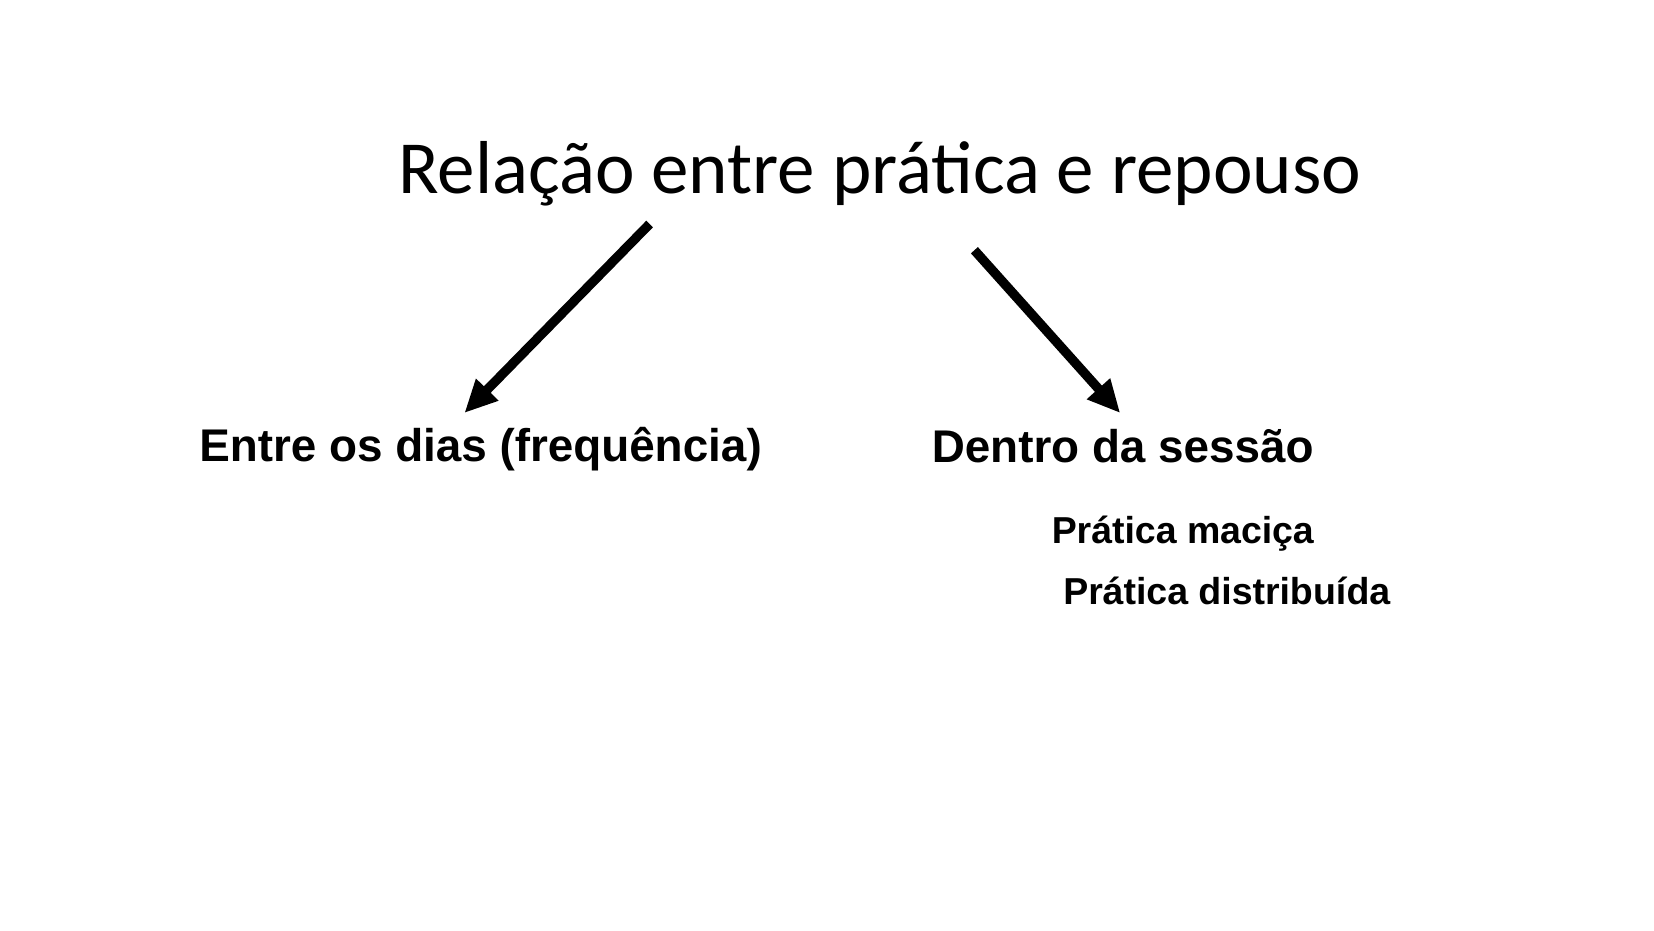

Relação entre prática e repouso
Entre os dias (frequência)
Dentro da sessão
Prática maciça
Prática distribuída